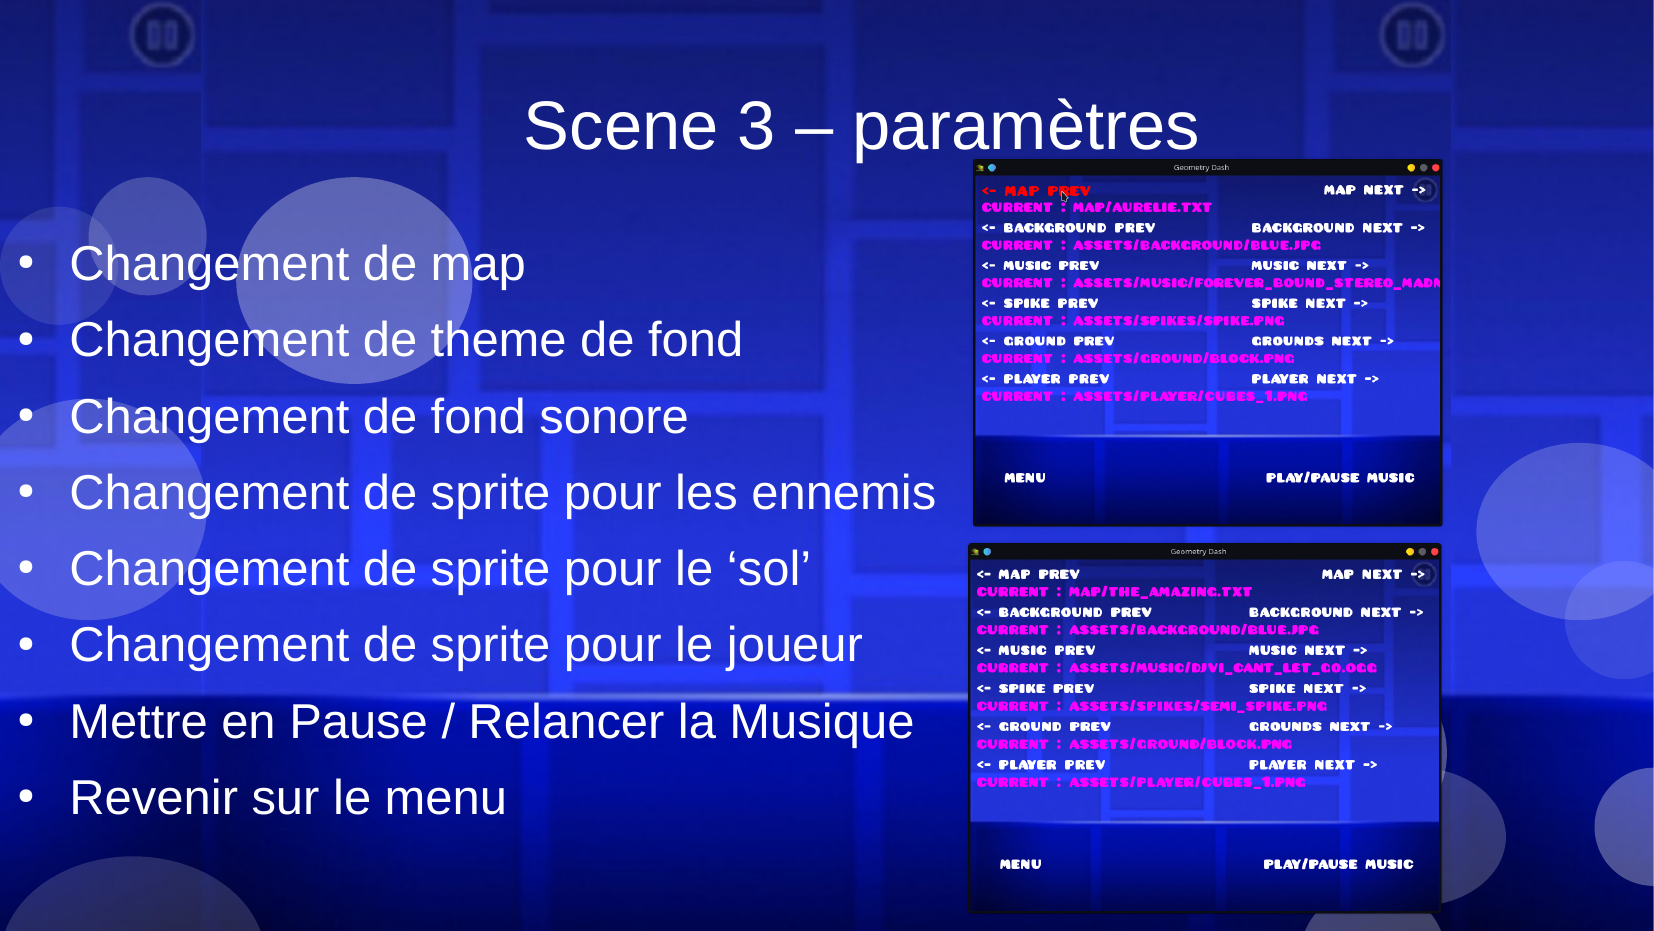

# Scene 3 – paramètres
Changement de map
Changement de theme de fond
Changement de fond sonore
Changement de sprite pour les ennemis
Changement de sprite pour le ‘sol’
Changement de sprite pour le joueur
Mettre en Pause / Relancer la Musique
Revenir sur le menu